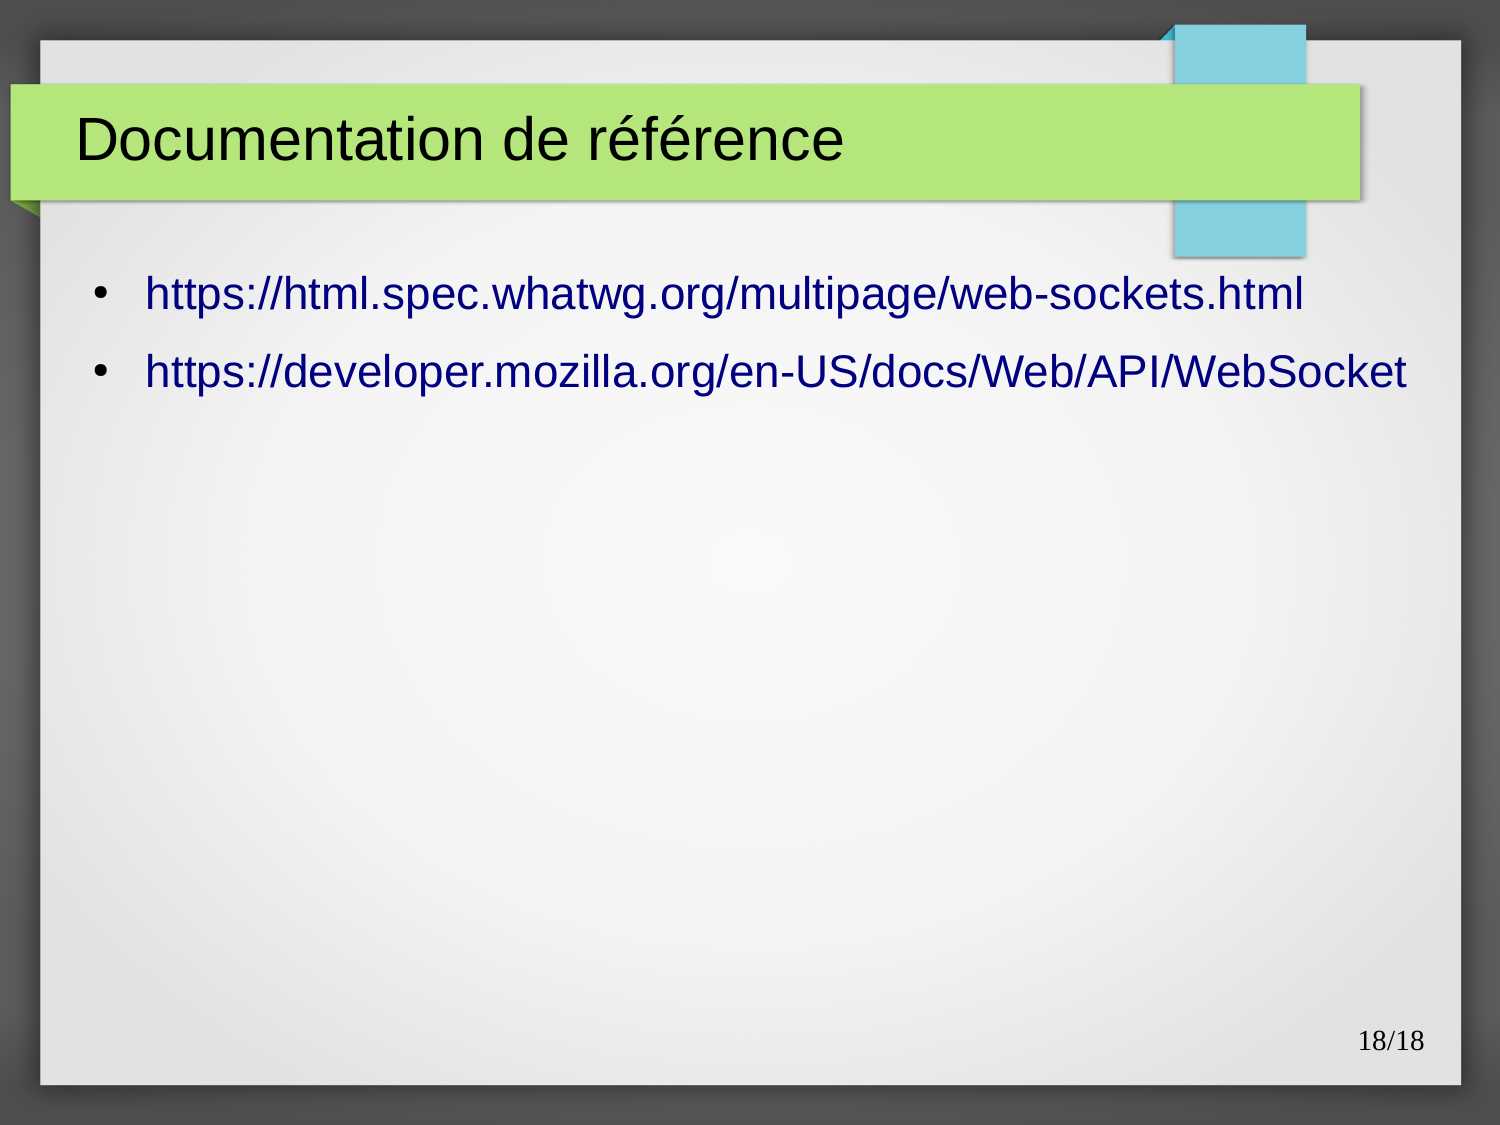

# Documentation de référence
https://html.spec.whatwg.org/multipage/web-sockets.html
https://developer.mozilla.org/en-US/docs/Web/API/WebSocket
18